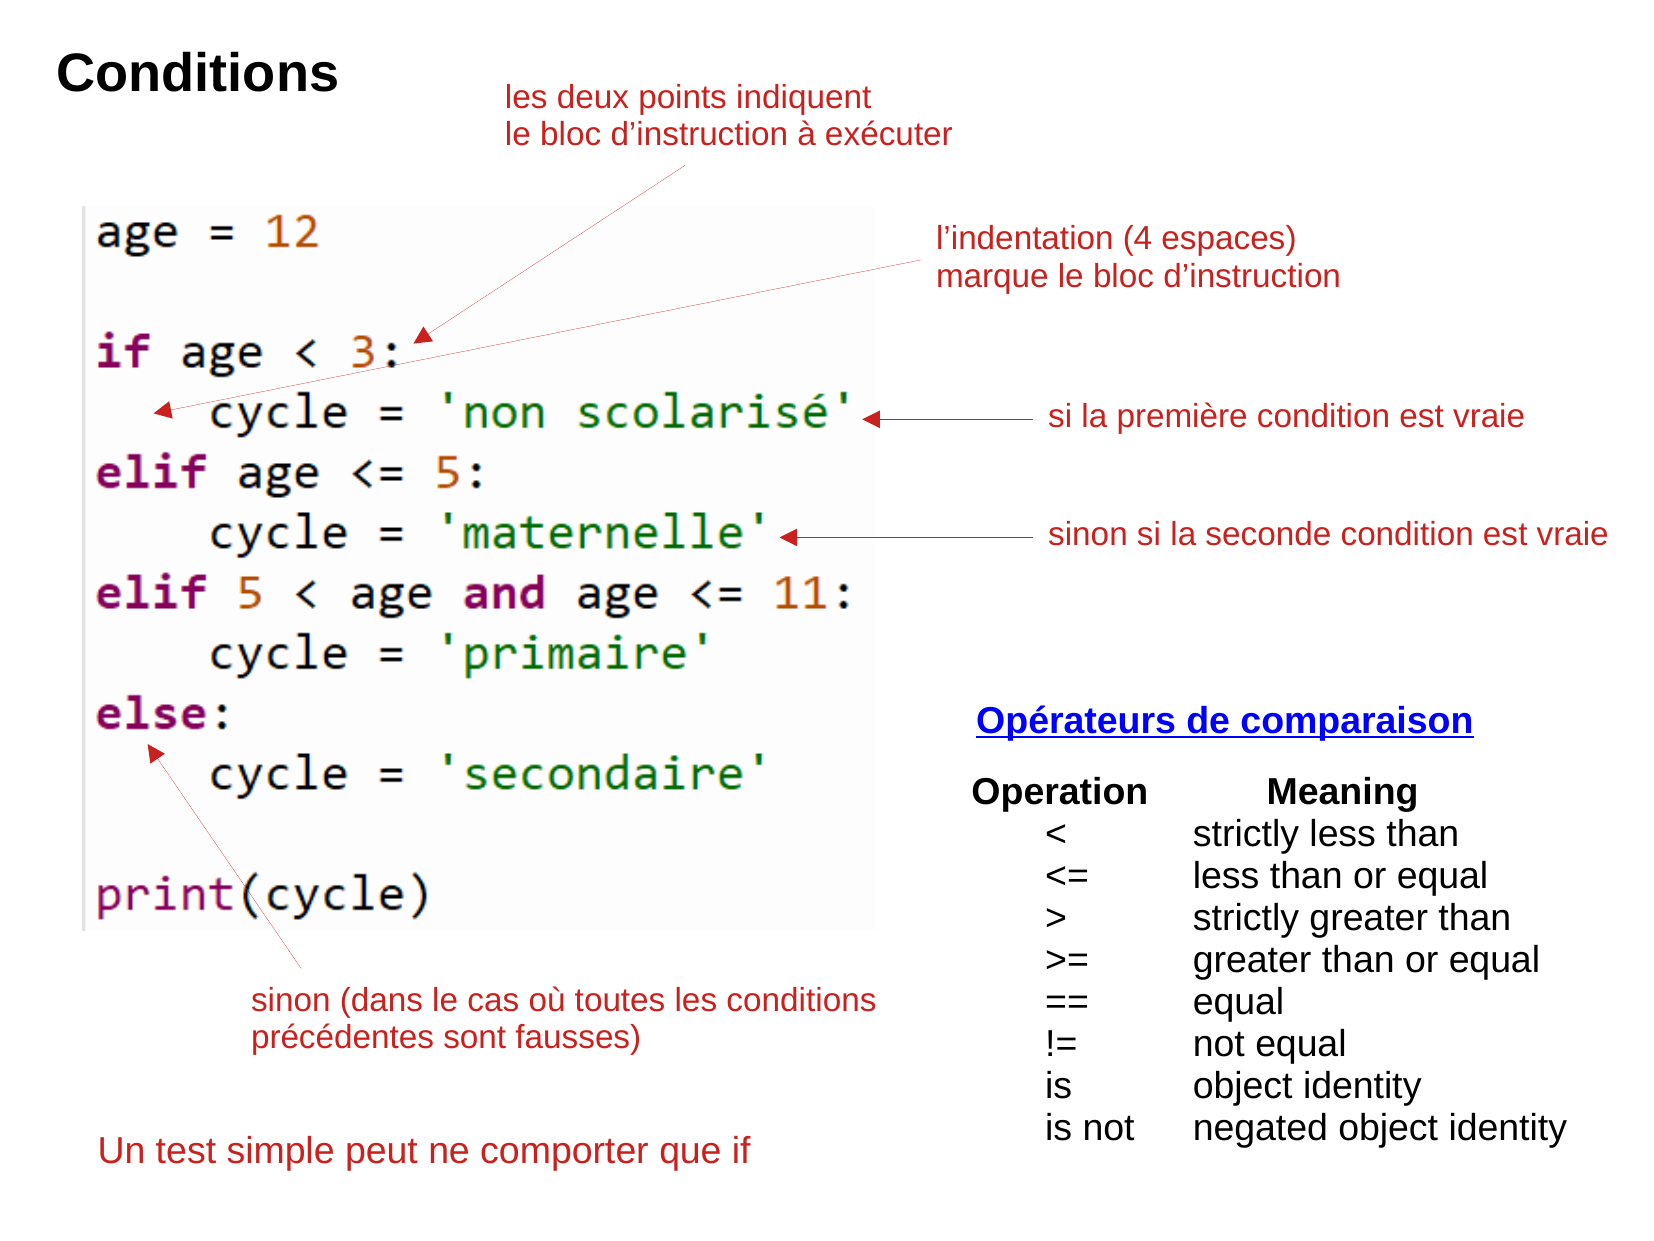

Conditions
les deux points indiquent
le bloc d’instruction à exécuter
l’indentation (4 espaces)
marque le bloc d’instruction
si la première condition est vraie
sinon si la seconde condition est vraie
Opérateurs de comparaison
Operation 		Meaning
	< 		strictly less than
	<=	 	less than or equal
	> 		strictly greater than
	>= 		greater than or equal
	== 		equal
	!= 		not equal
	is 		object identity
	is not 	negated object identity
sinon (dans le cas où toutes les conditions précédentes sont fausses)
Un test simple peut ne comporter que if